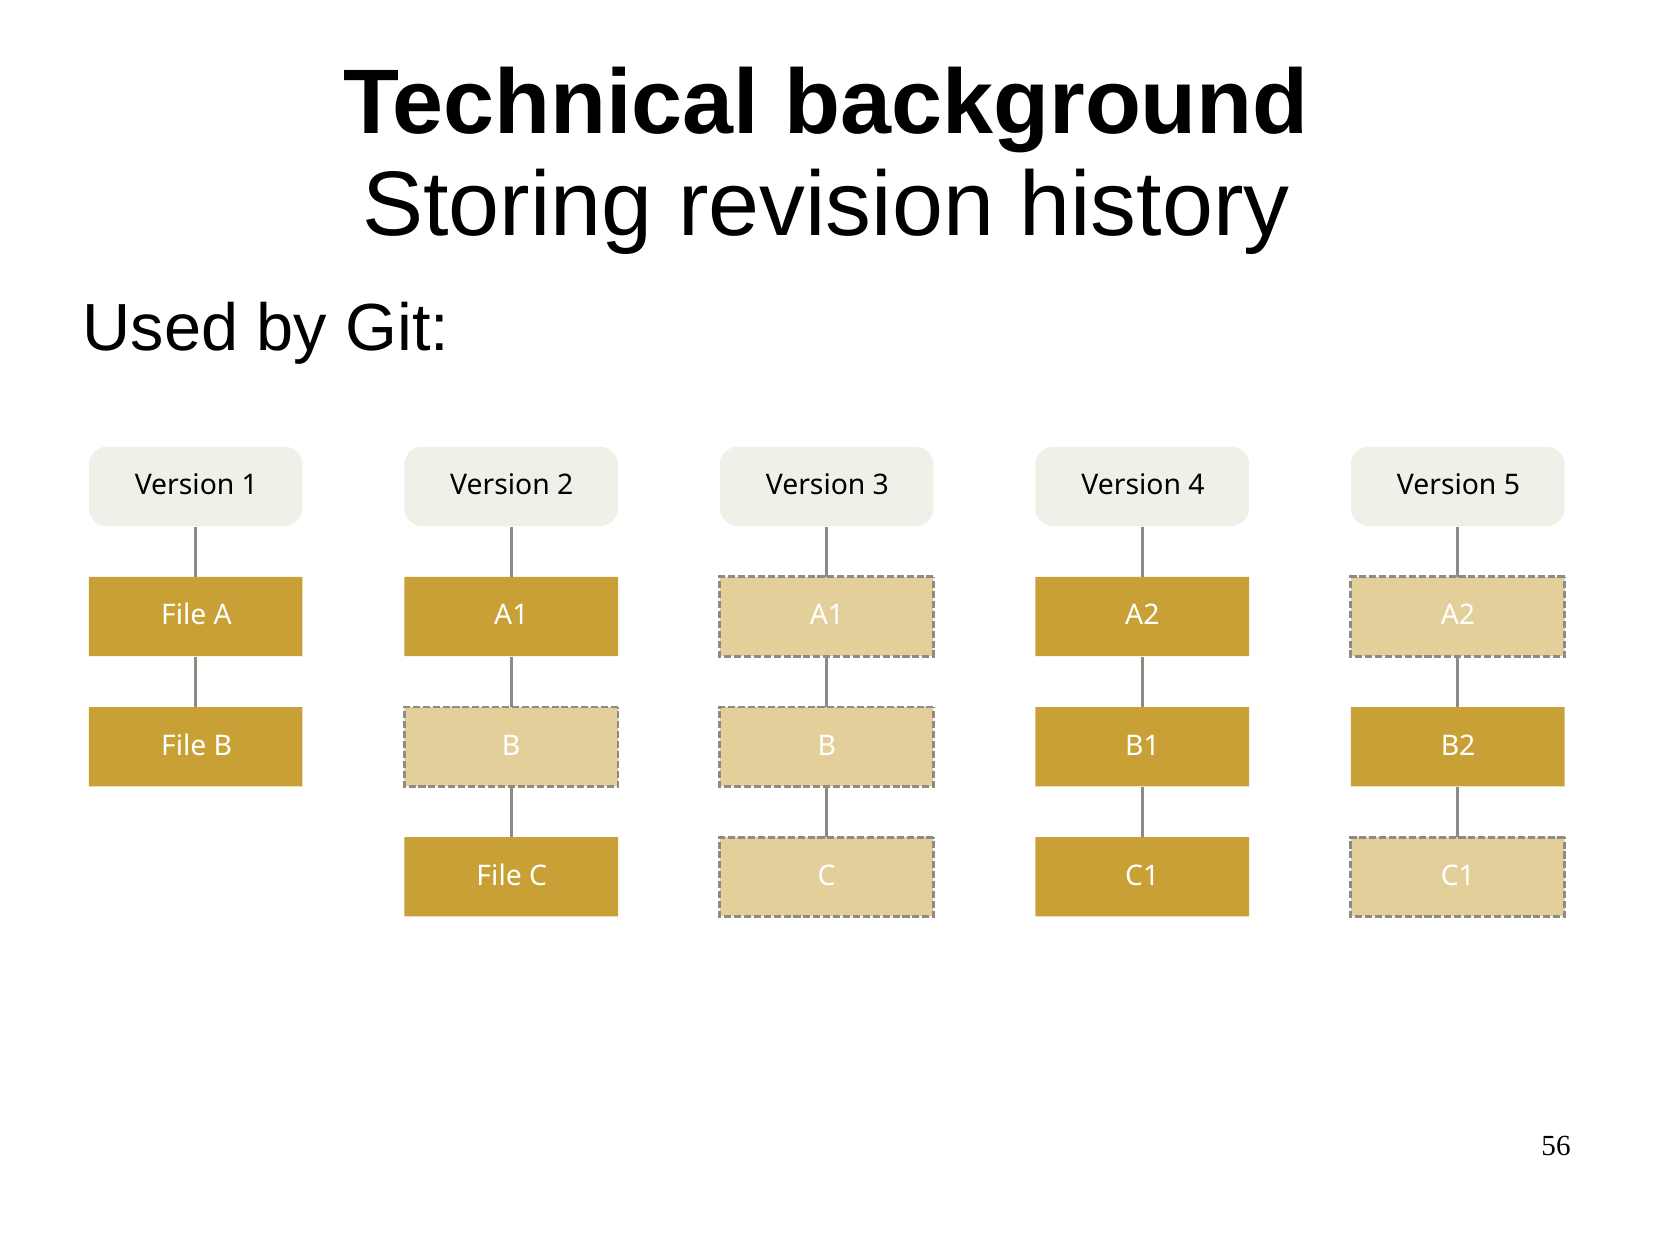

# Technical background Storing revision history
Used by Git:
56